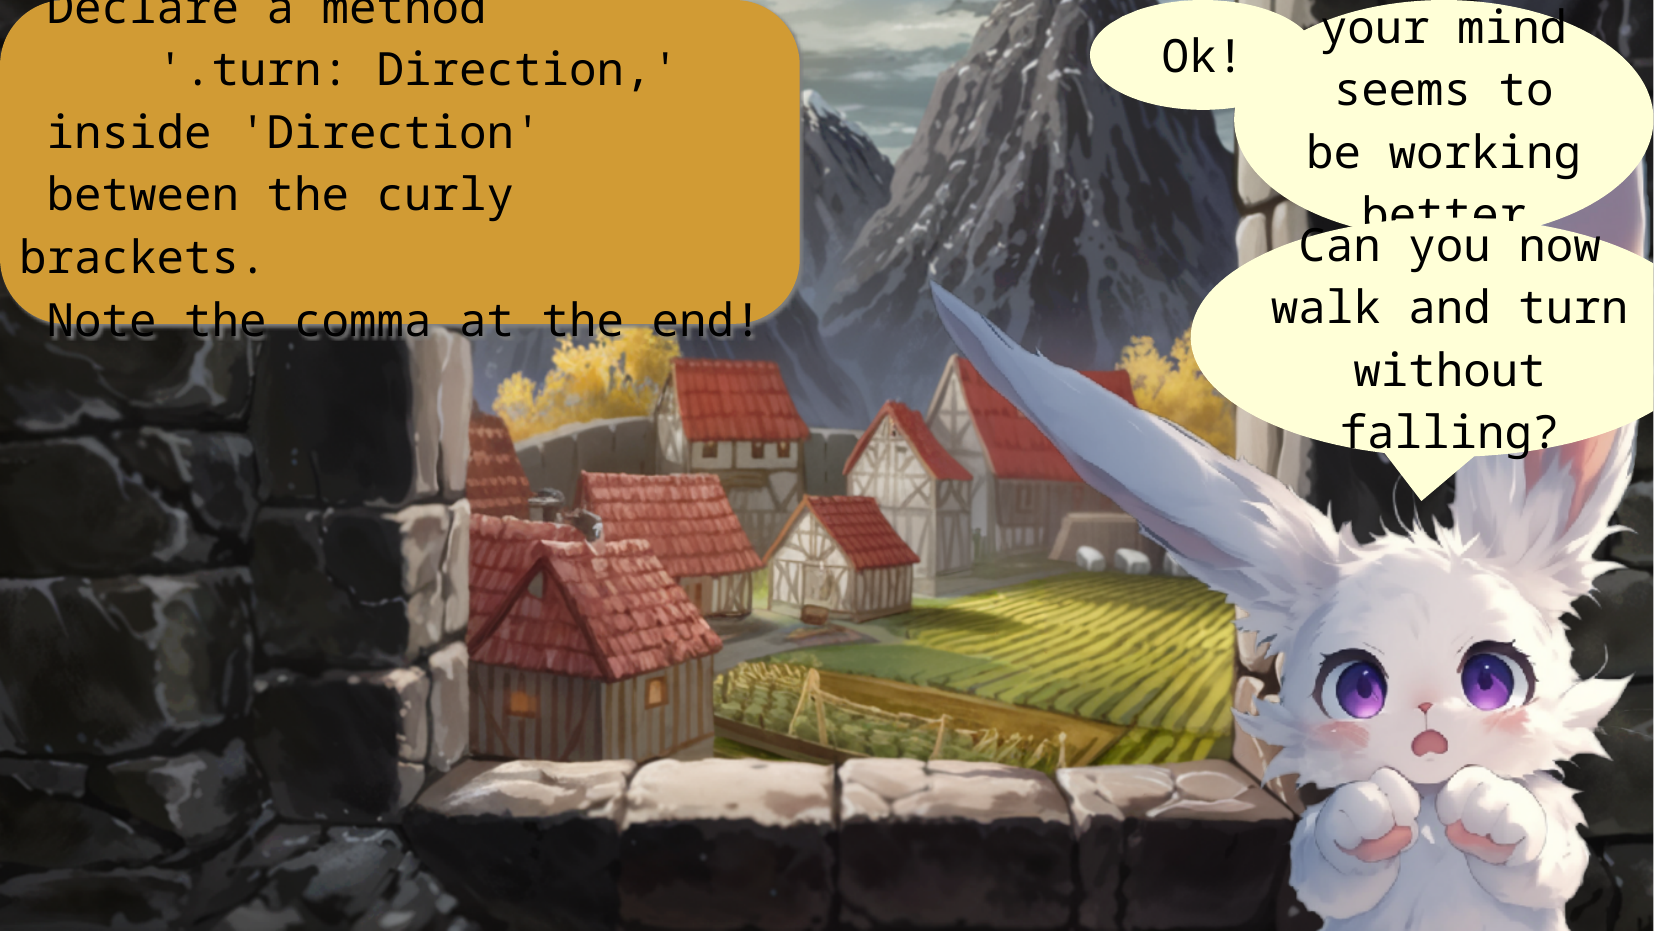

Declare a method
 '.turn: Direction,'
 inside 'Direction'
 between the curly brackets.
 Note the comma at the end!
Ok!
your mind seems to be working better
Can you now walk and turn without falling?